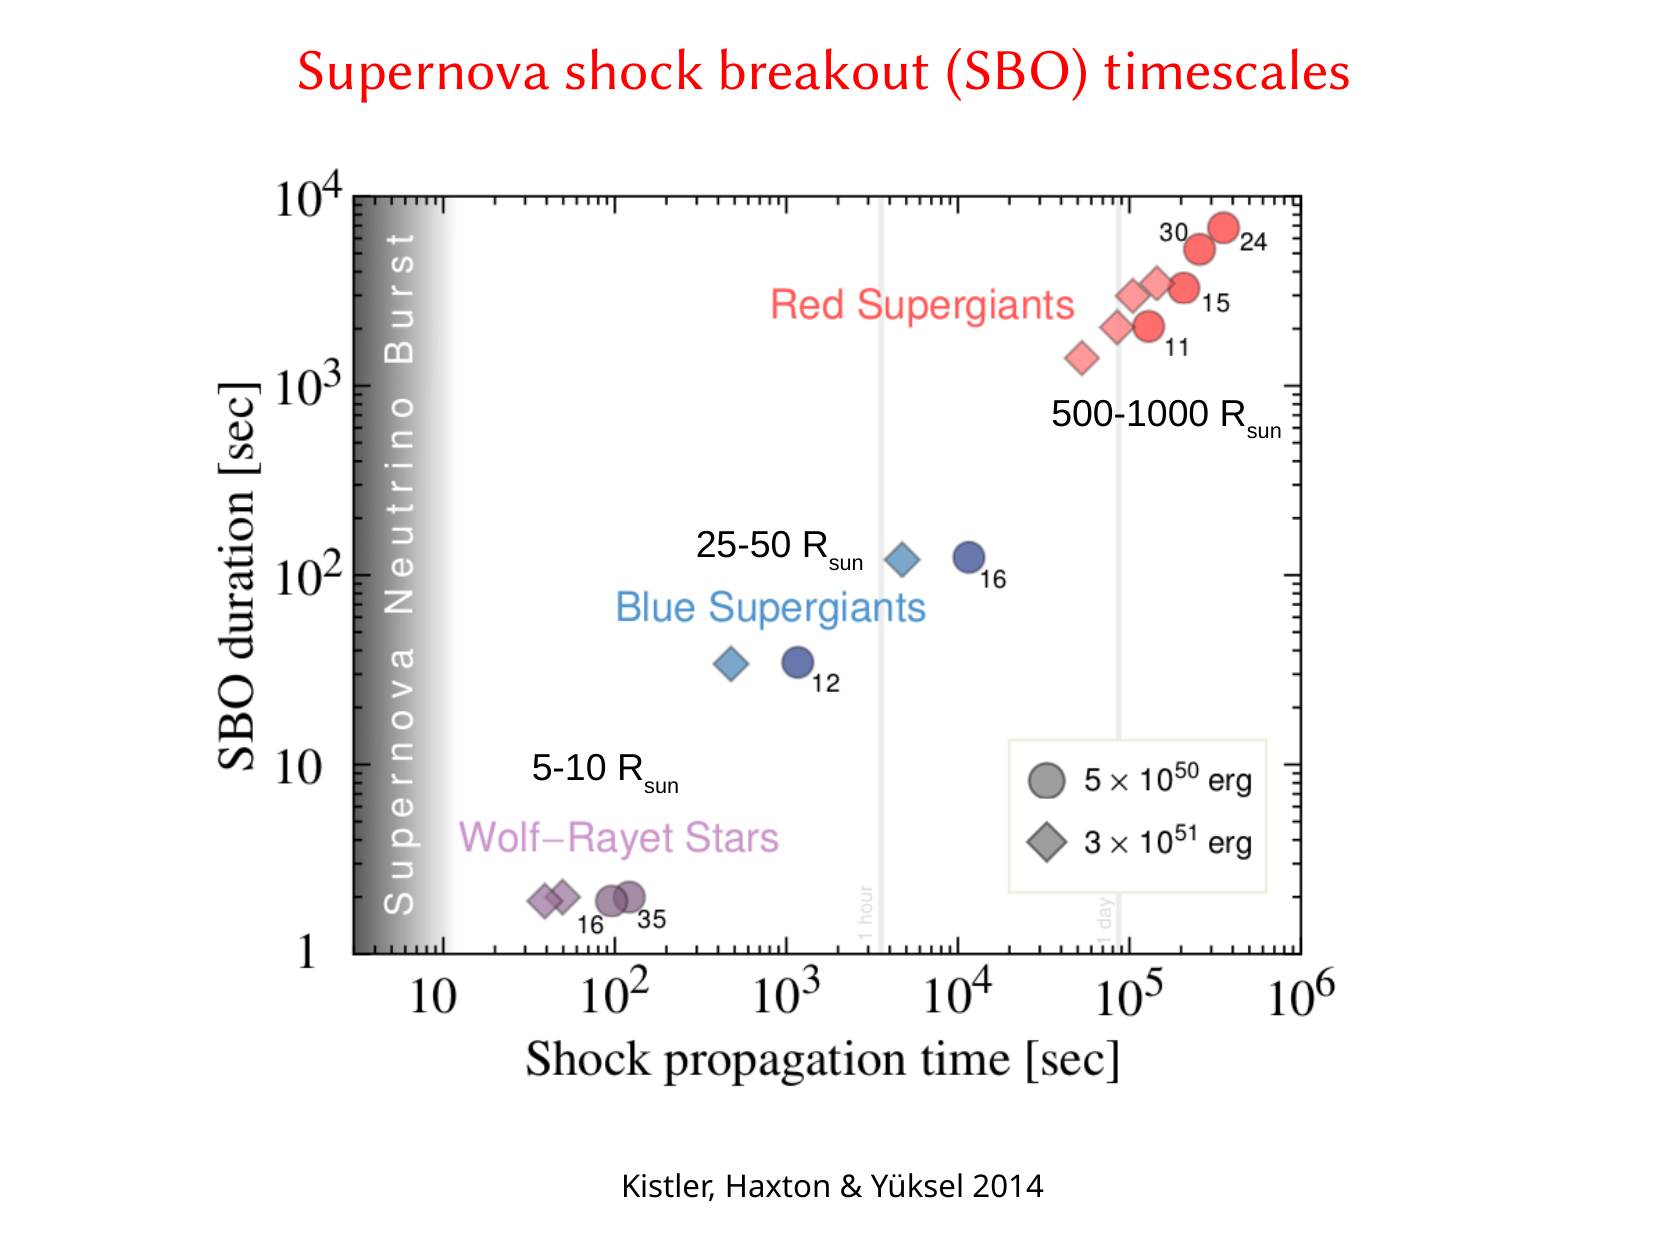

Supernova shock breakout (SBO) timescales
500-1000 Rsun
25-50 Rsun
5-10 Rsun
Kistler, Haxton & Yüksel 2014